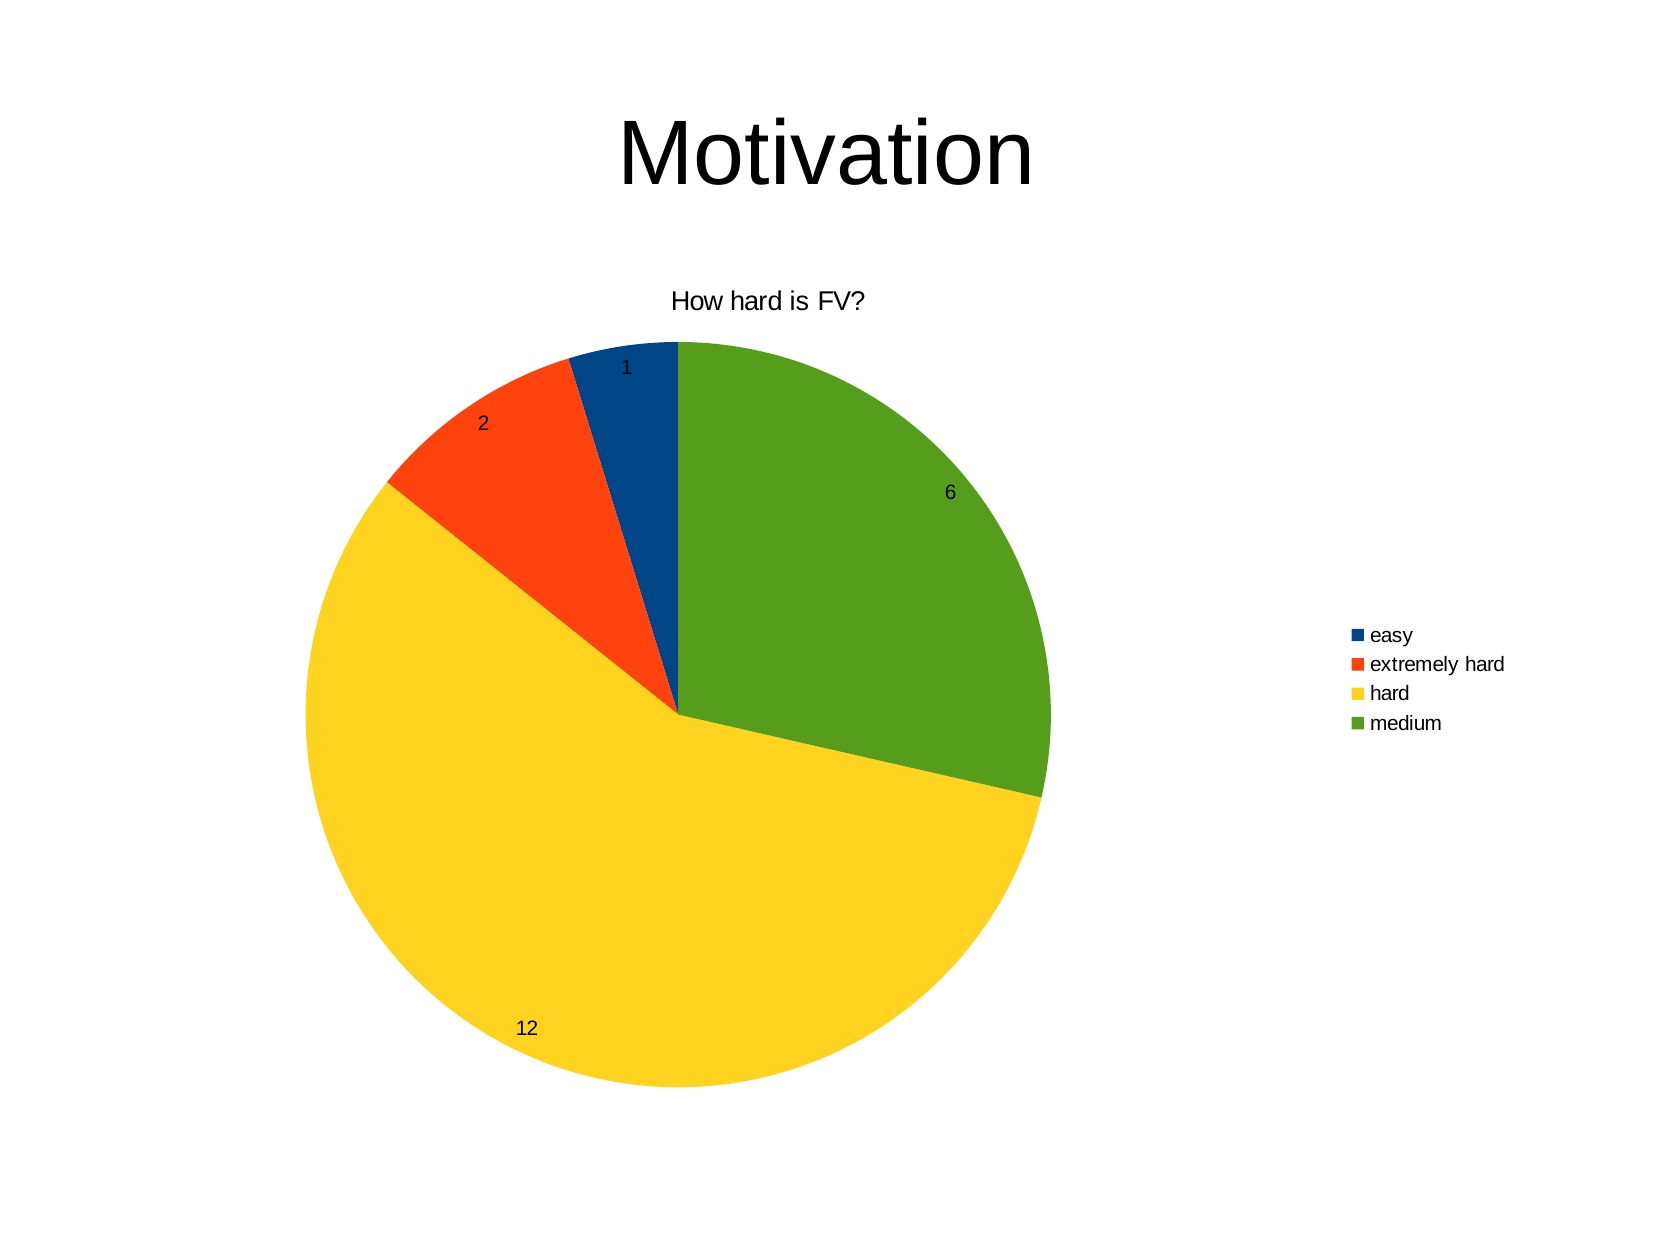

# Motivation
### Chart: How hard is FV?
| Category | Column B |
|---|---|
| easy | 1.0 |
| extremely hard | 2.0 |
| hard | 12.0 |
| medium | 6.0 |